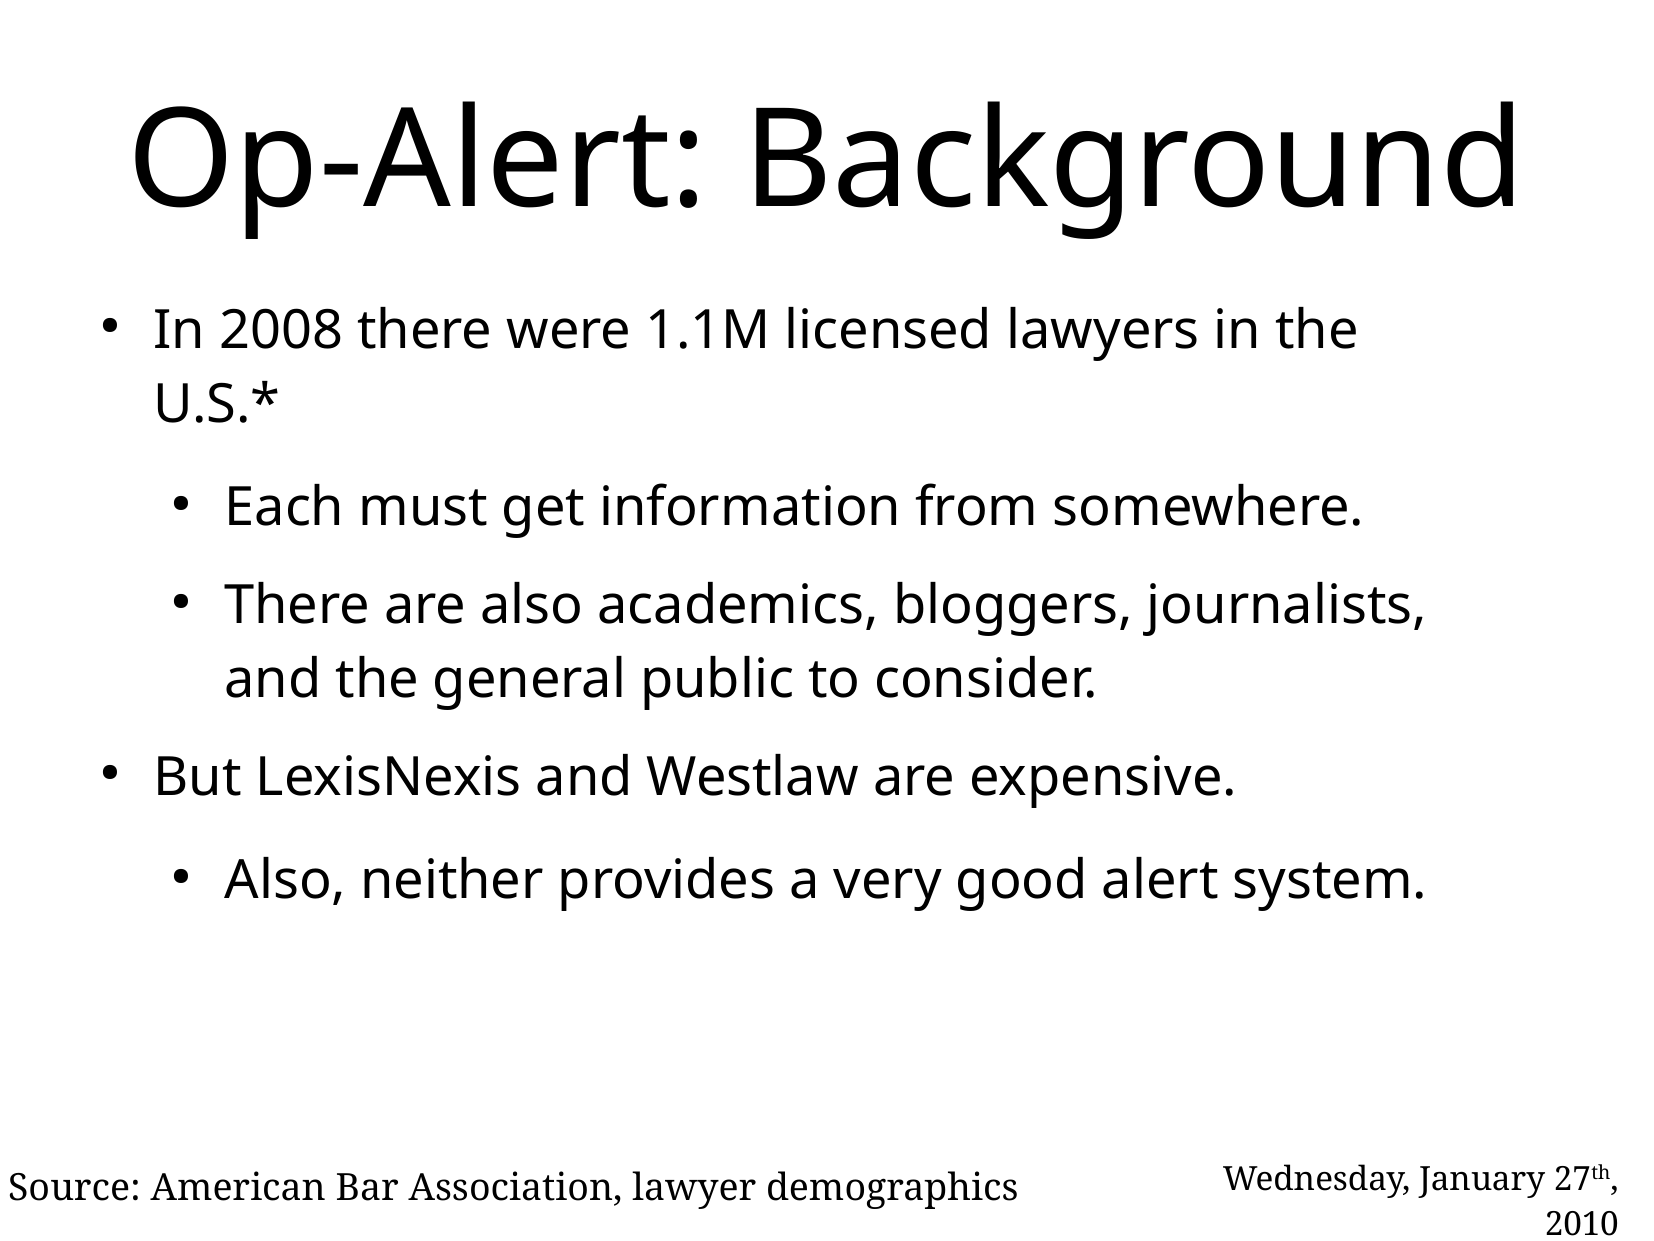

# Op-Alert: Background
In 2008 there were 1.1M licensed lawyers in the U.S.*
Each must get information from somewhere.
There are also academics, bloggers, journalists, and the general public to consider.
But LexisNexis and Westlaw are expensive.
Also, neither provides a very good alert system.
* Source: American Bar Association, lawyer demographics
3